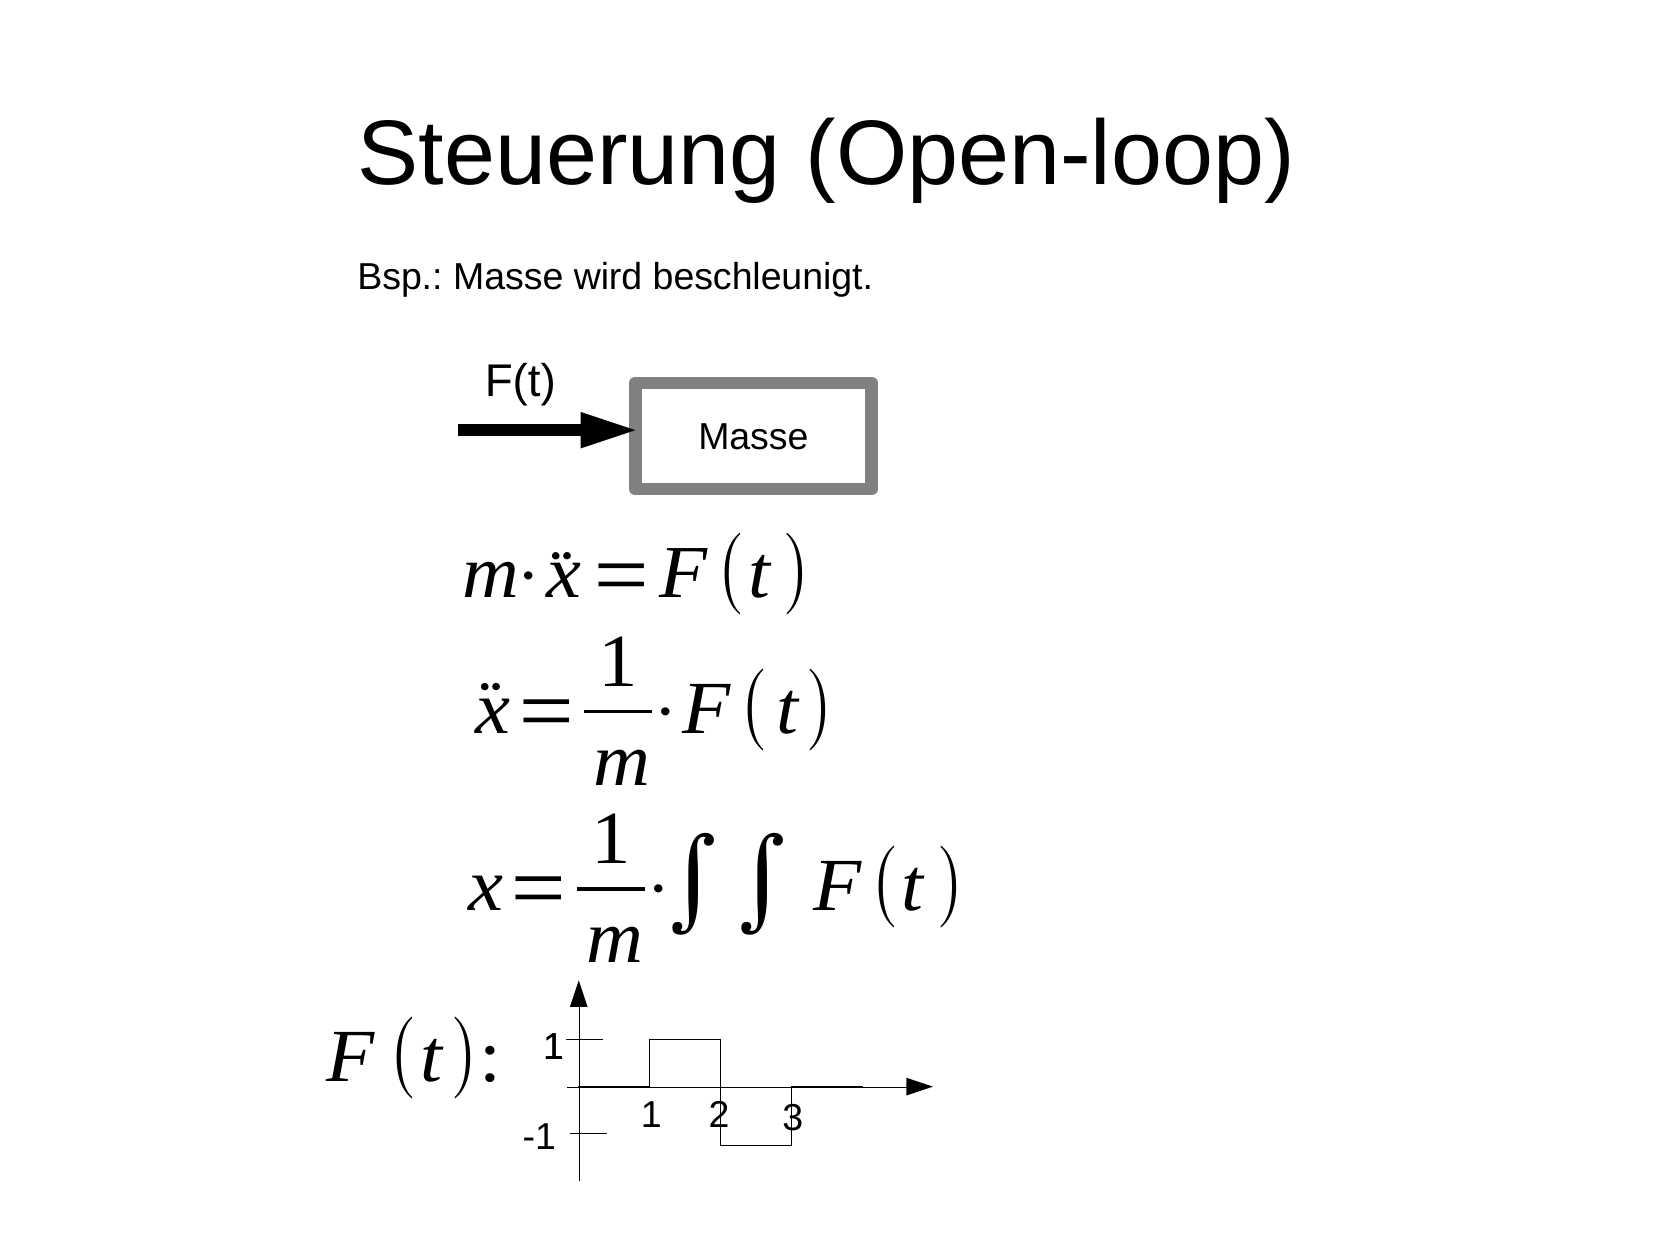

# Steuerung (Open-loop)
Bsp.: Masse wird beschleunigt.
F(t)
Masse
1
1
1
2
3
-1